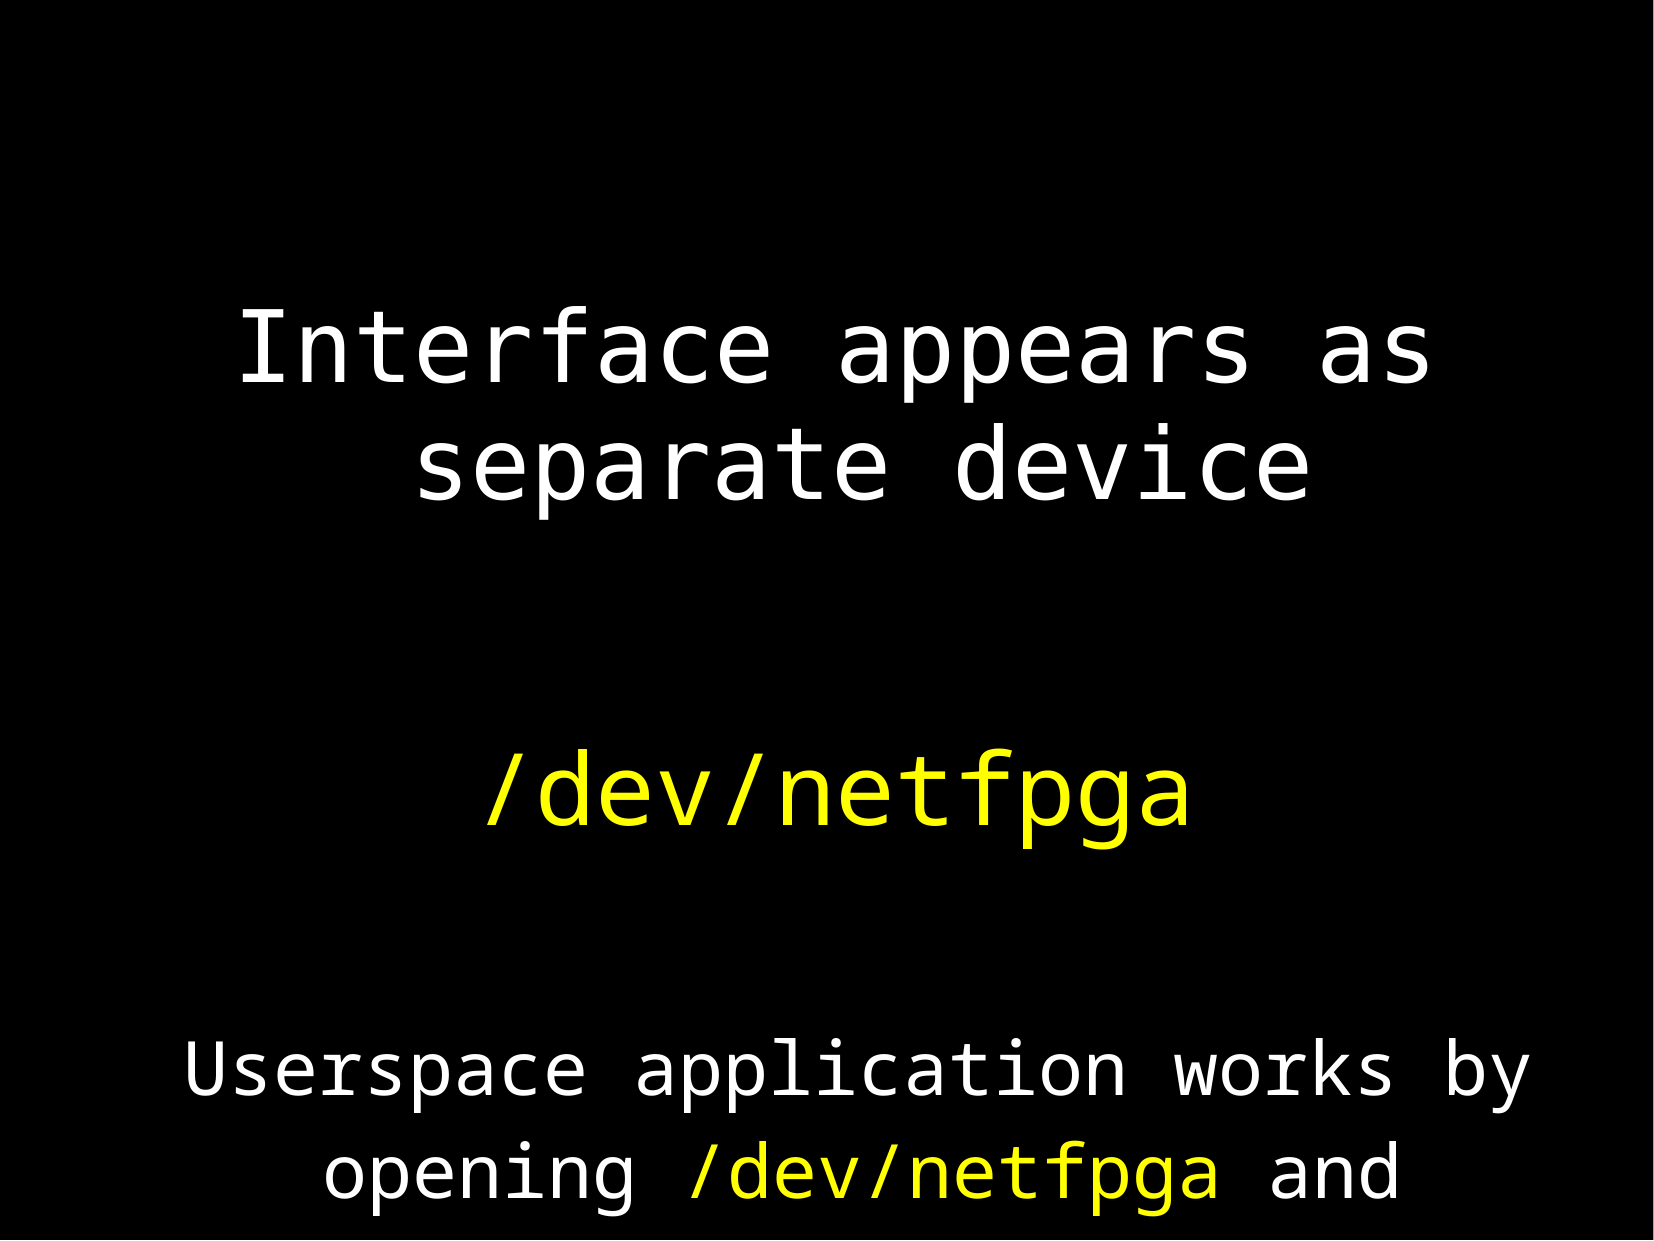

#
Interface appears as separate device
/dev/netfpga
 Userspace application works by opening /dev/netfpga and sending commands to it